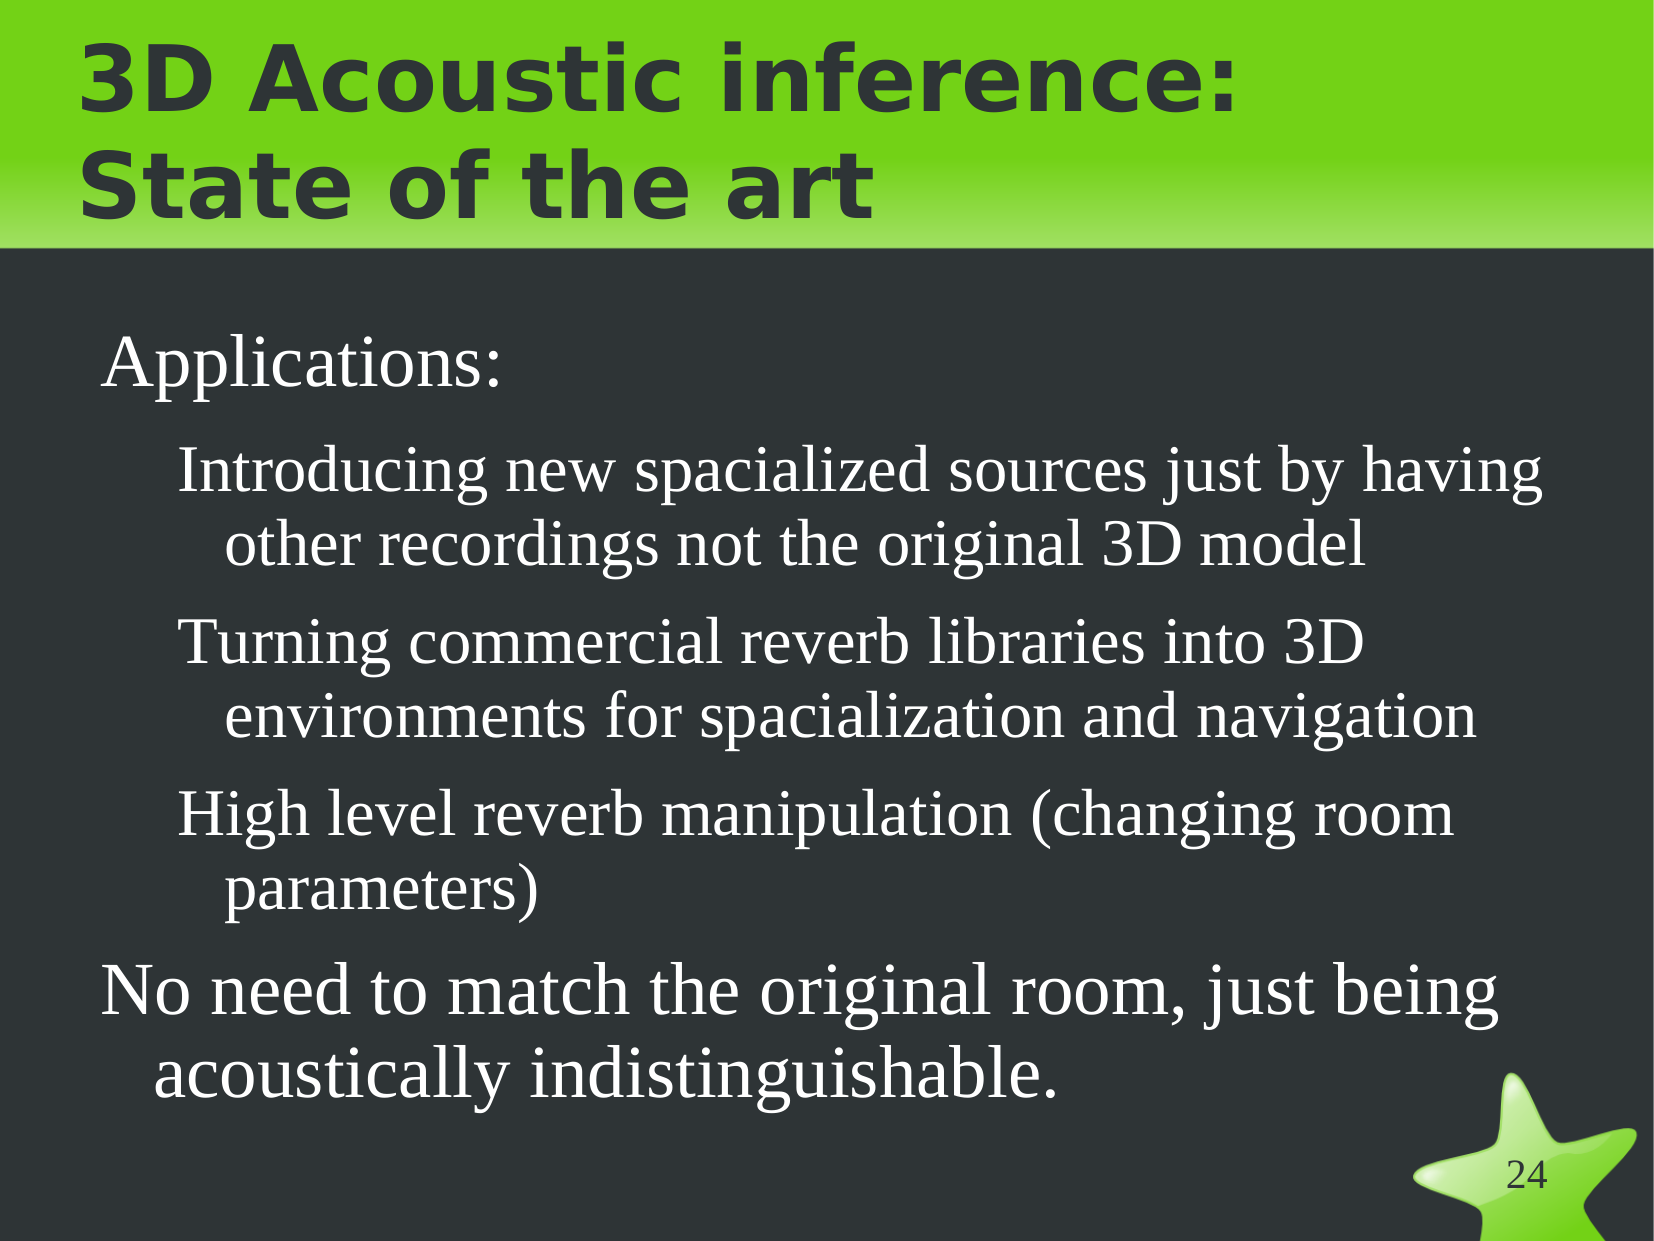

# 3D Acoustic inference: State of the art
Applications:
Introducing new spacialized sources just by having other recordings not the original 3D model
Turning commercial reverb libraries into 3D environments for spacialization and navigation
High level reverb manipulation (changing room parameters)
No need to match the original room, just being acoustically indistinguishable.
24